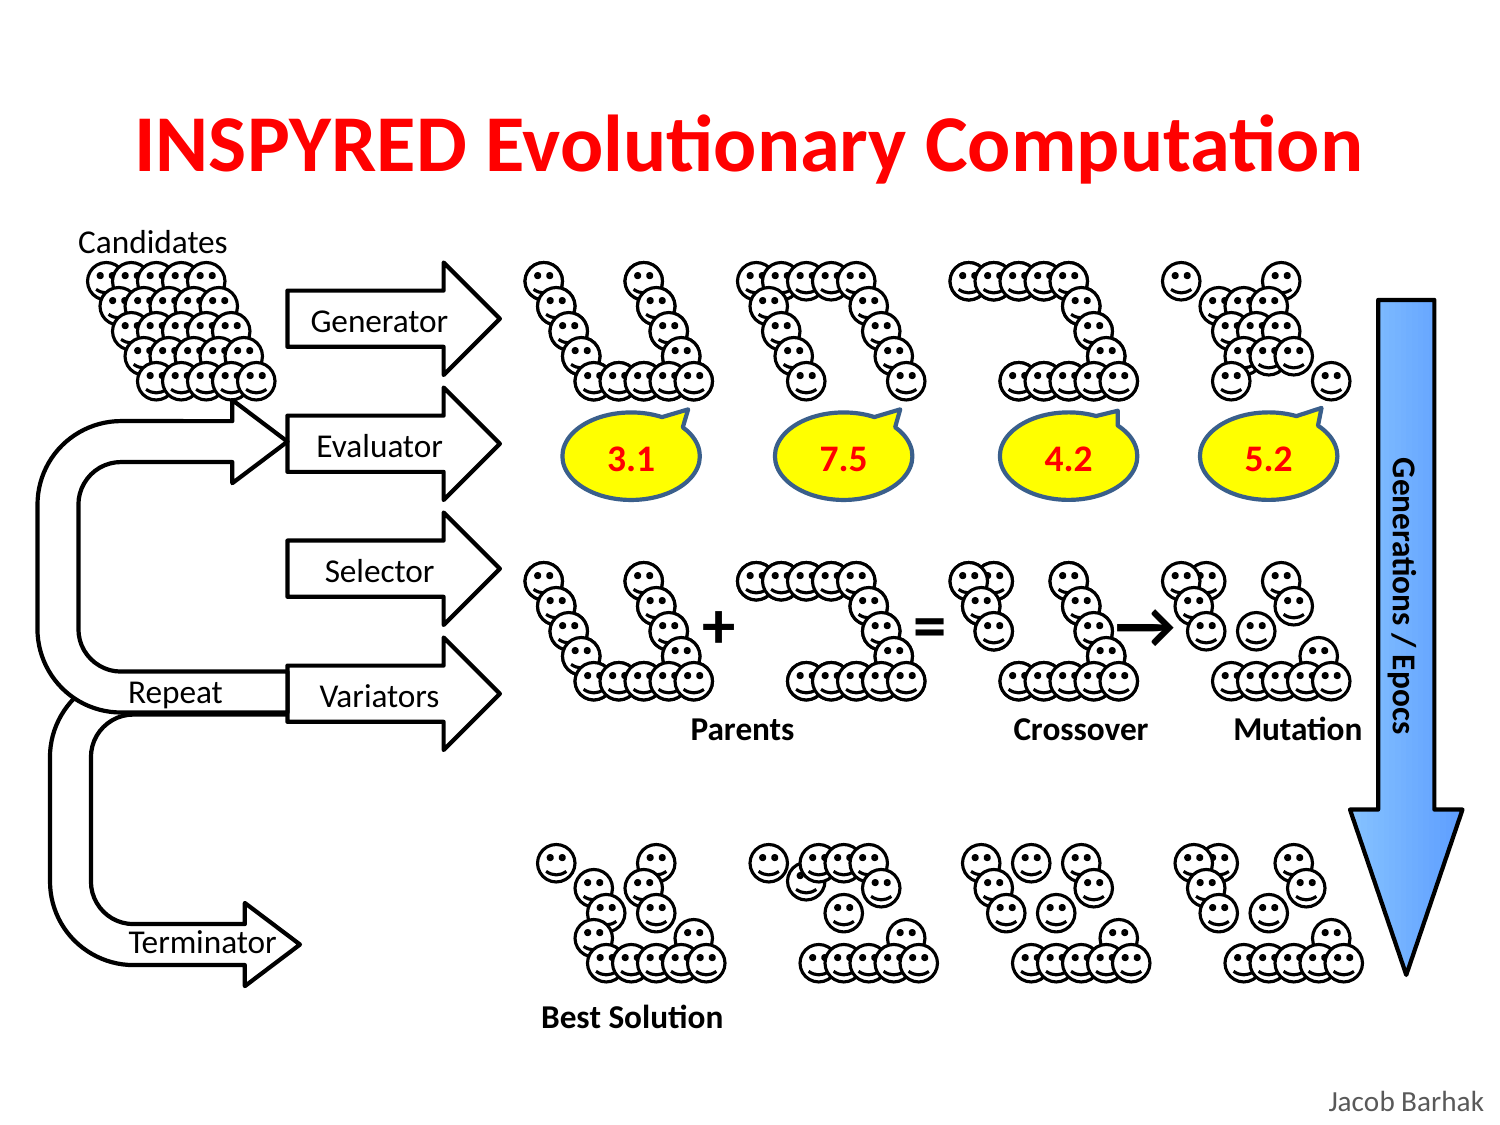

# INSPYRED Evolutionary Computation
Candidates
Generator
Evaluator
3.1
7.5
4.2
5.2
Selector
+
=
→
Generations / Epocs
Variators
Repeat
Parents
Crossover
Mutation
Terminator
Best Solution